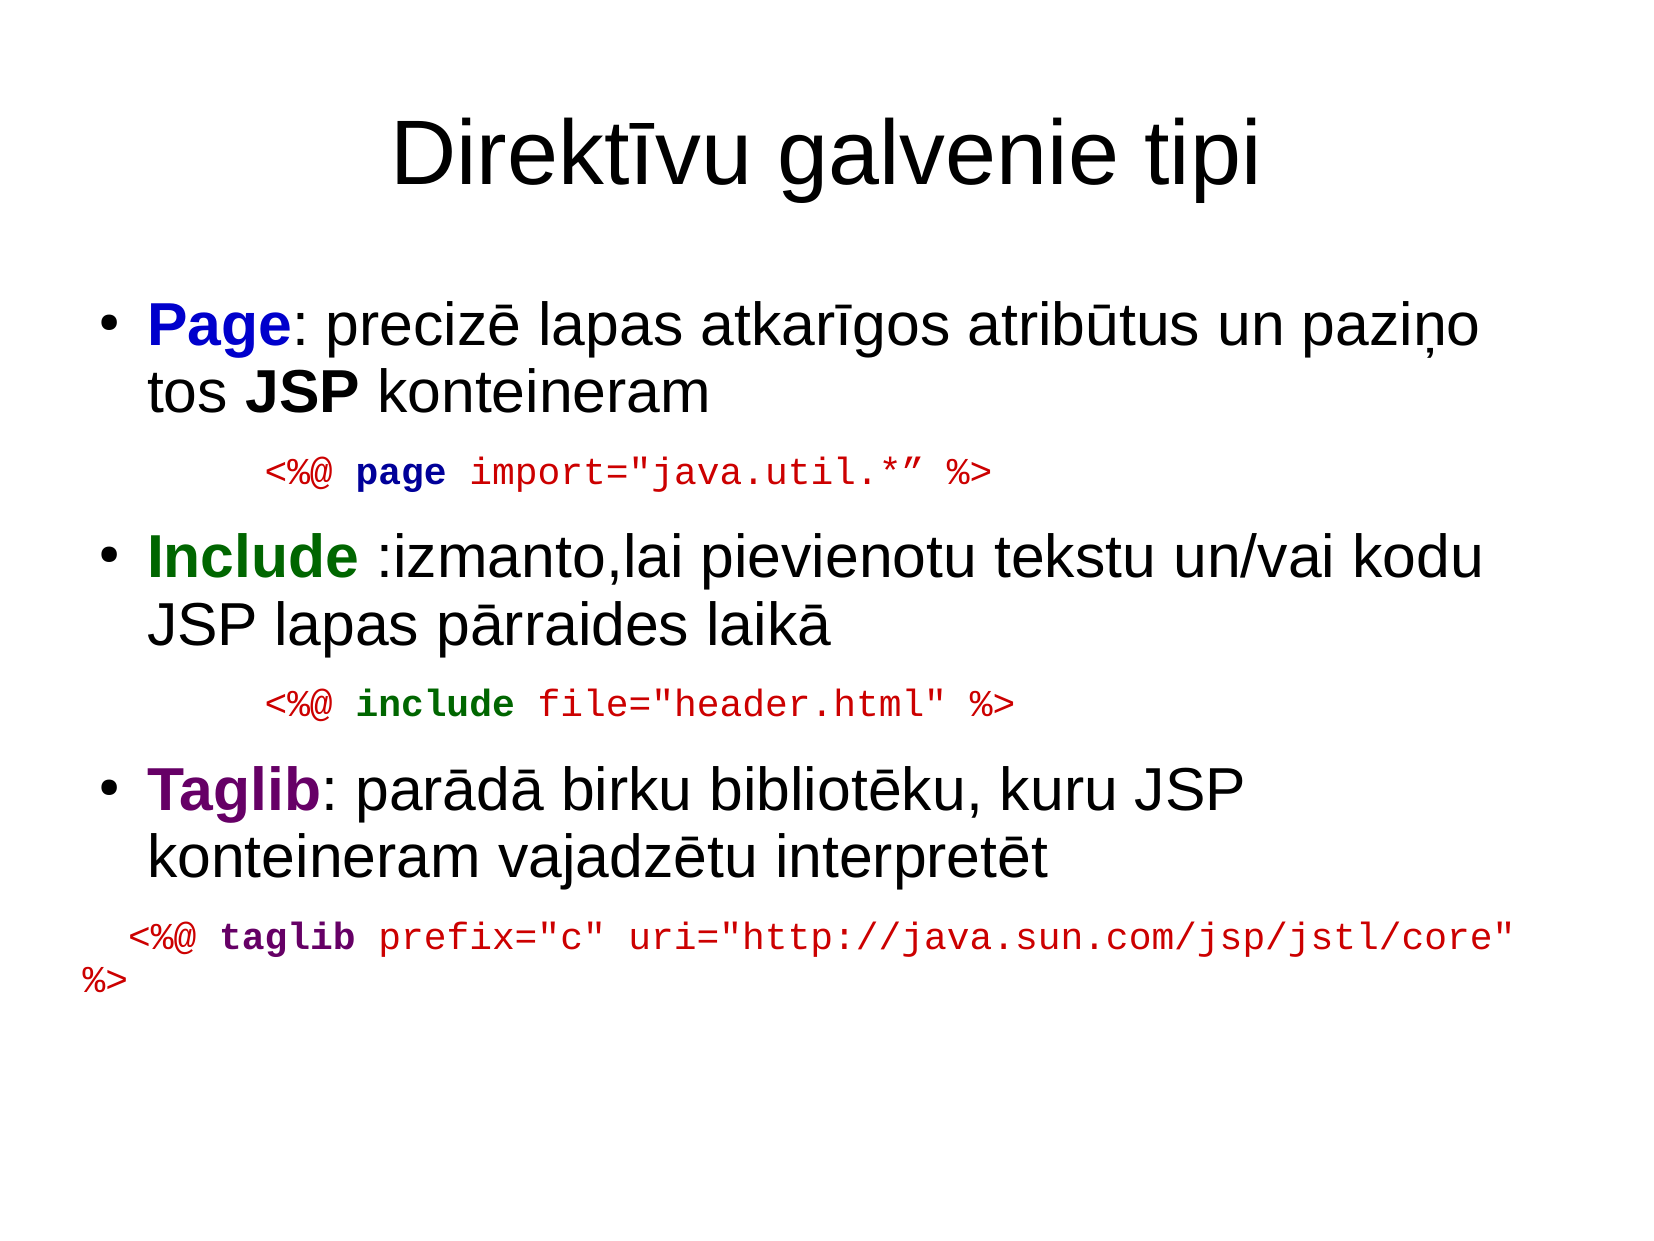

# Direktīvu galvenie tipi
Page: precizē lapas atkarīgos atribūtus un paziņo tos JSP konteineram
 <%@ page import="java.util.*” %>
Include :izmanto,lai pievienotu tekstu un/vai kodu JSP lapas pārraides laikā
 <%@ include file="header.html" %>
Taglib: parādā birku bibliotēku, kuru JSP konteineram vajadzētu interpretēt
 <%@ taglib prefix="c" uri="http://java.sun.com/jsp/jstl/core" %>